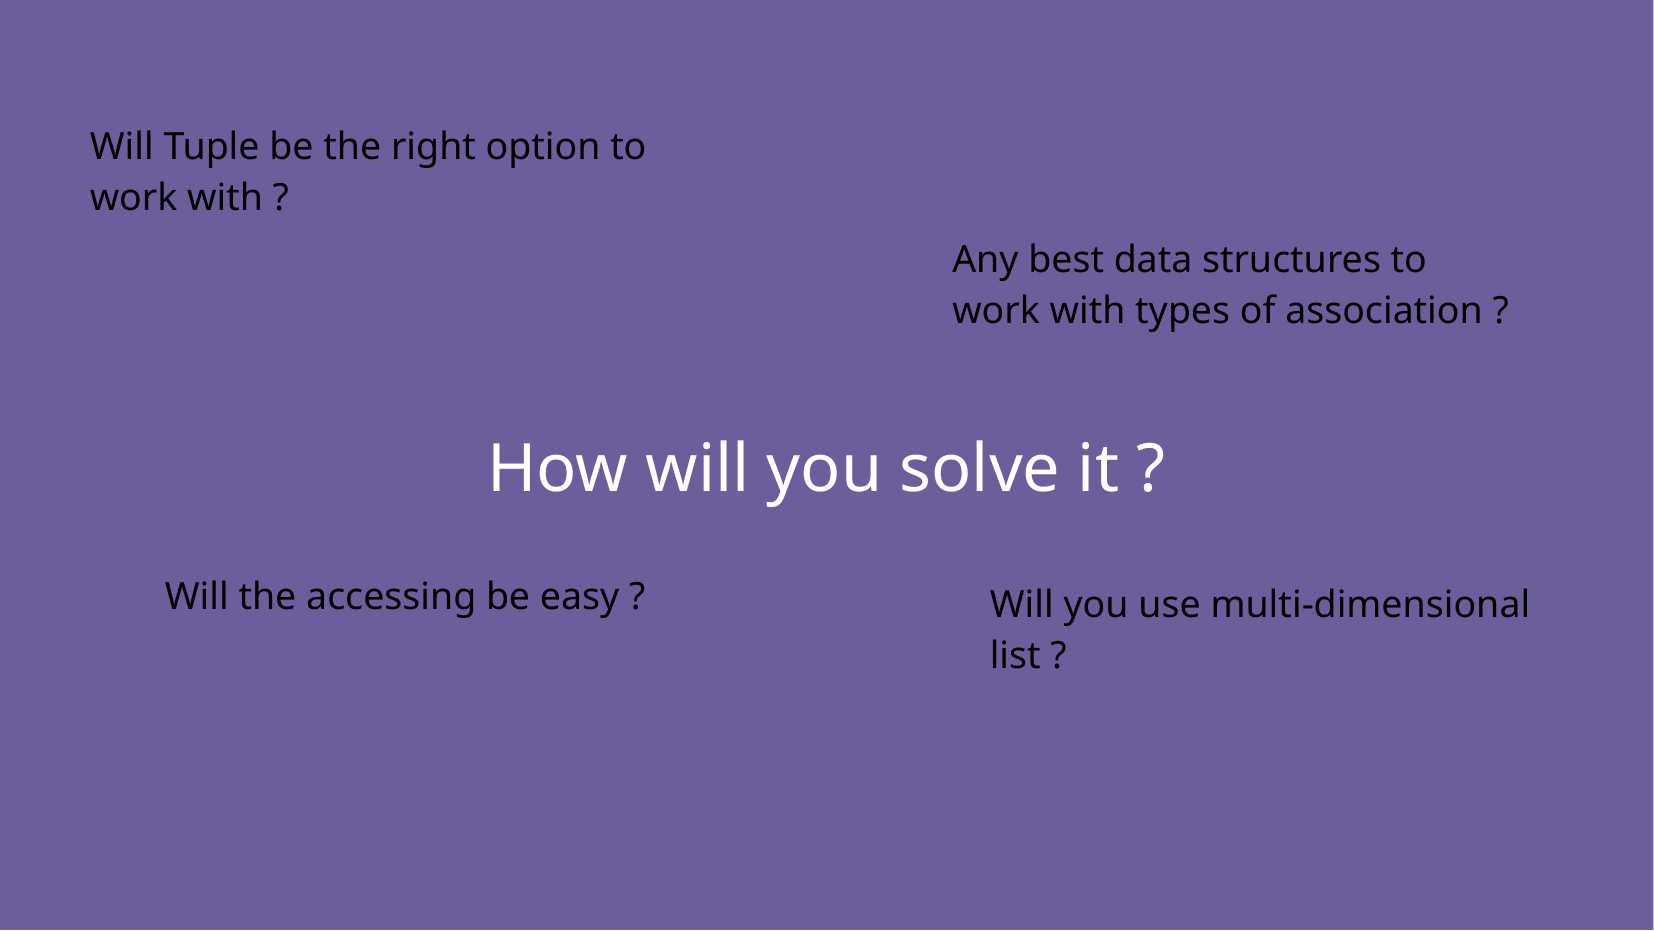

Will Tuple be the right option to work with ?
Any best data structures to work with types of association ?
# How will you solve it ?
Will the accessing be easy ?
Will you use multi-dimensional list ?